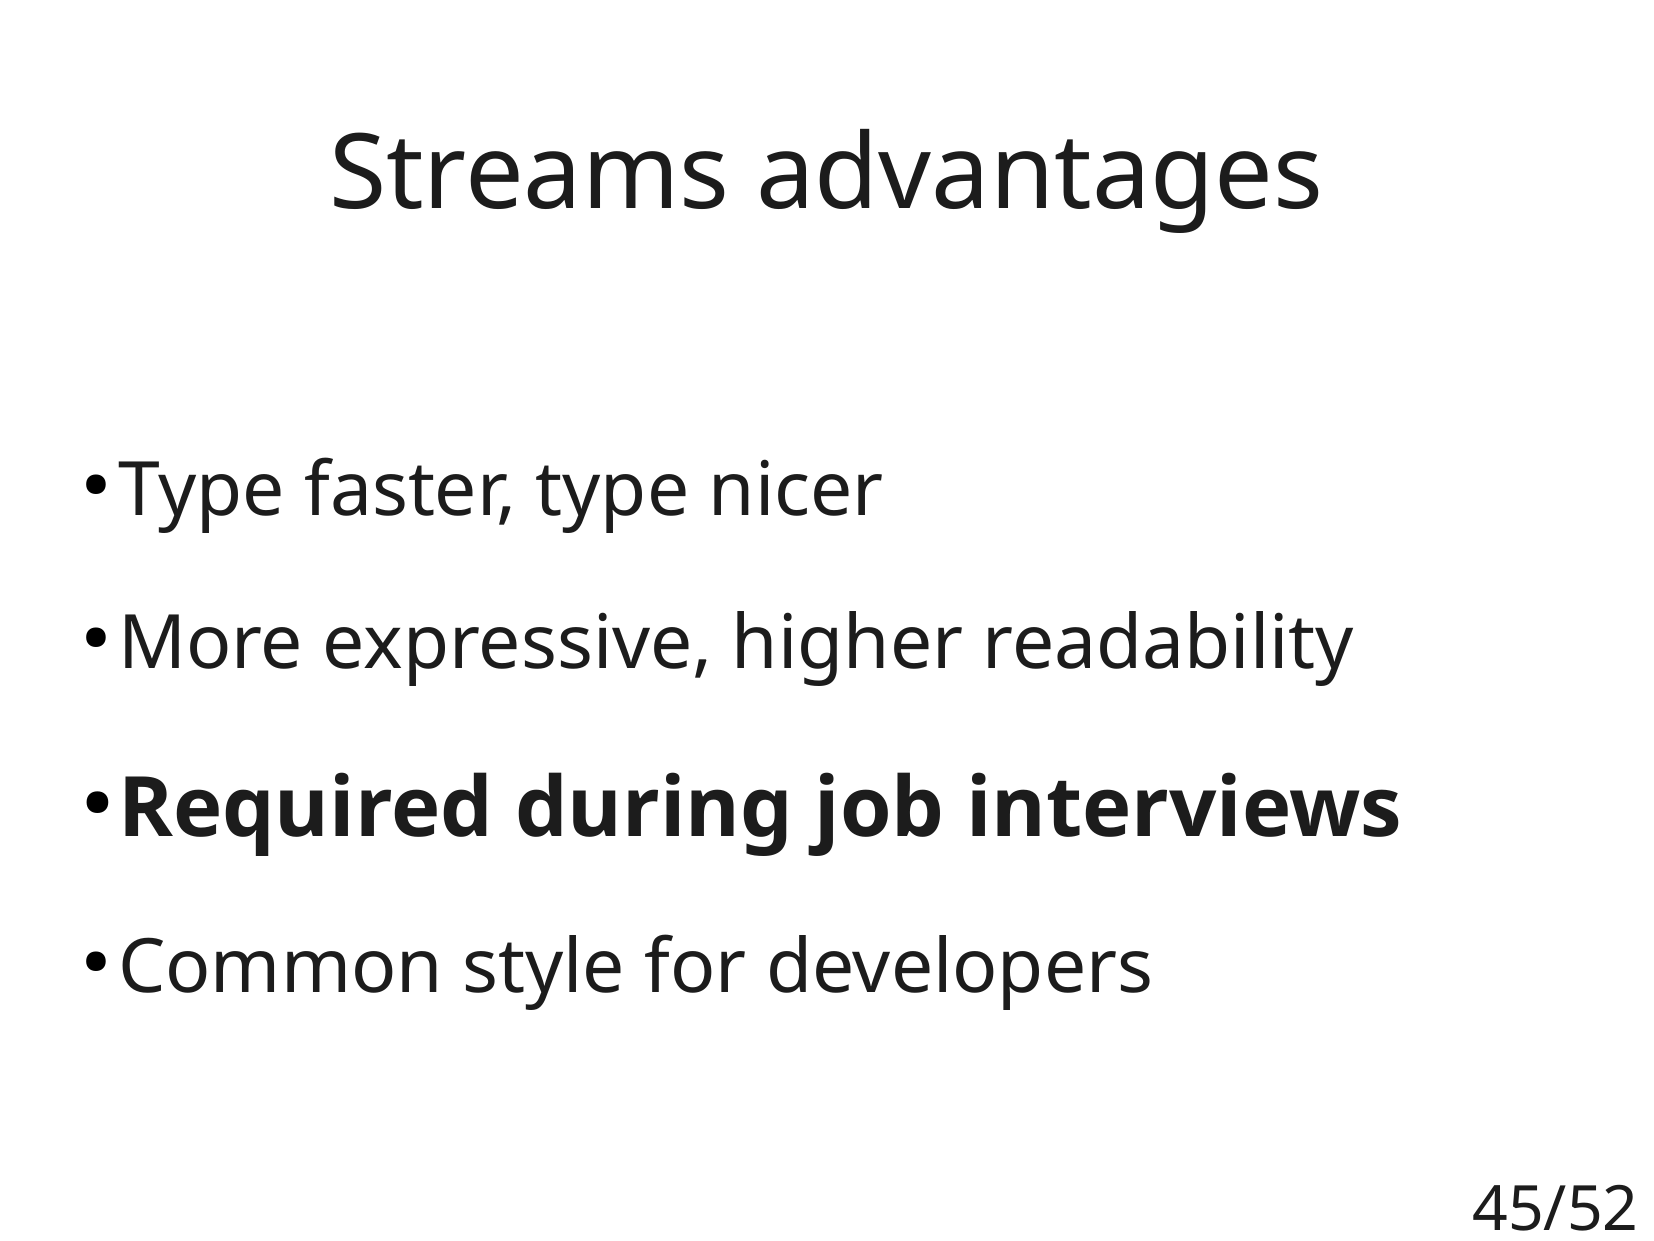

# Streams advantages
Type faster, type nicer
More expressive, higher readability
Required during job interviews
Common style for developers